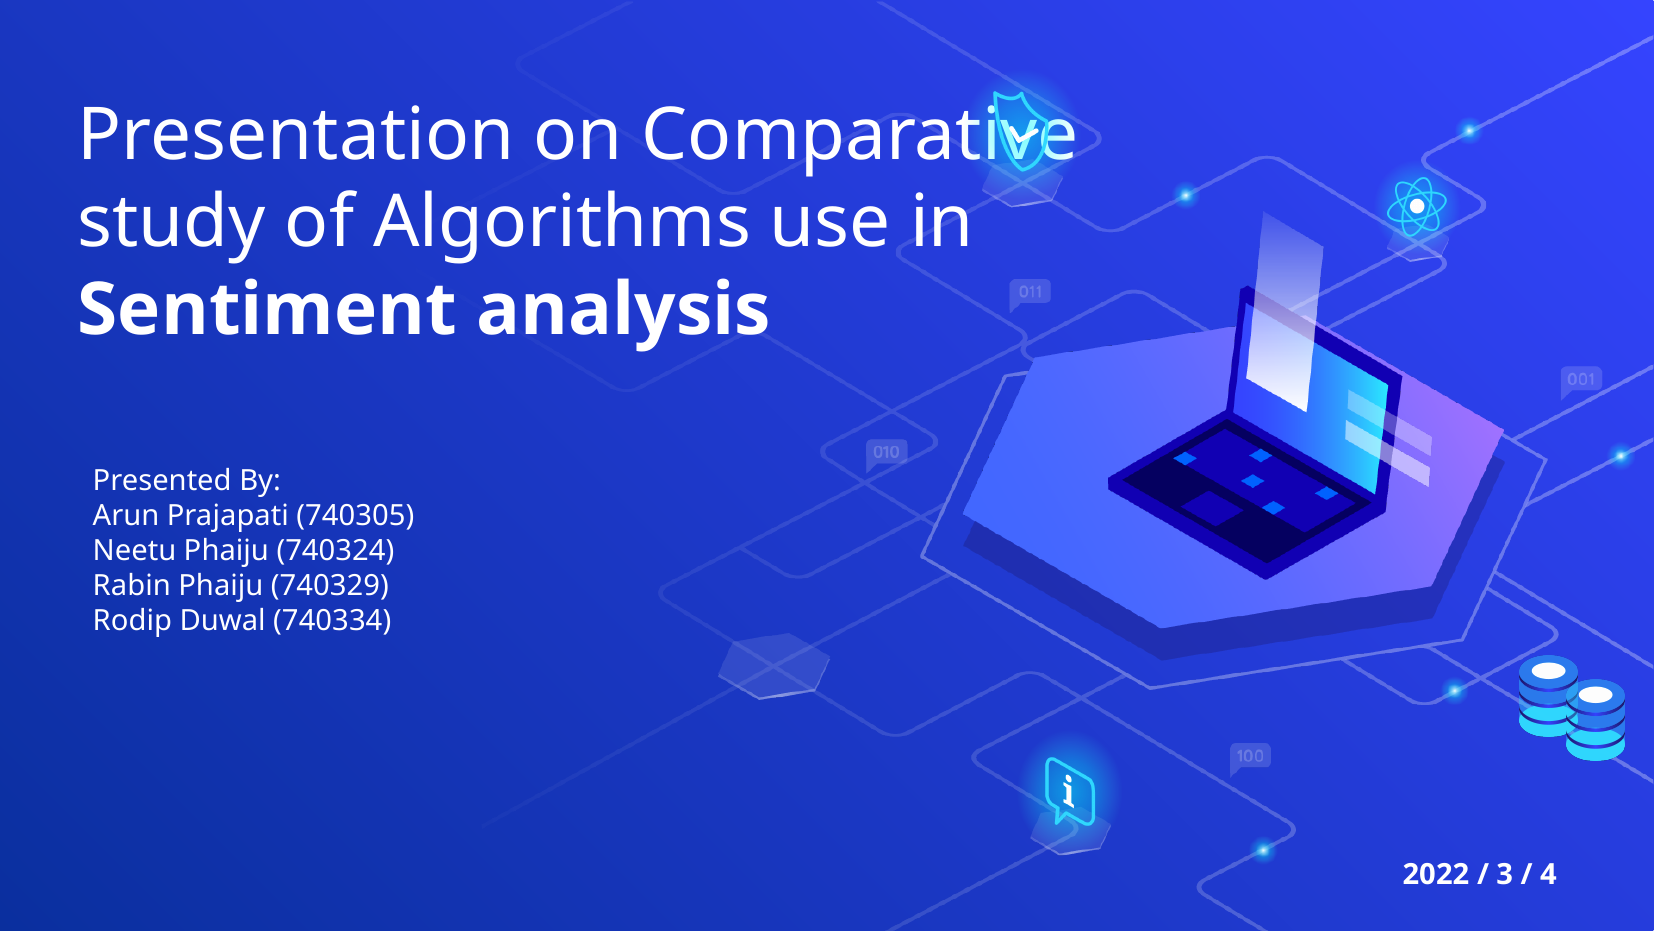

# Presentation on Comparative study of Algorithms use in Sentiment analysis
Presented By:
Arun Prajapati (740305)
Neetu Phaiju (740324)
Rabin Phaiju (740329)
Rodip Duwal (740334)
2022 / 3 / 4